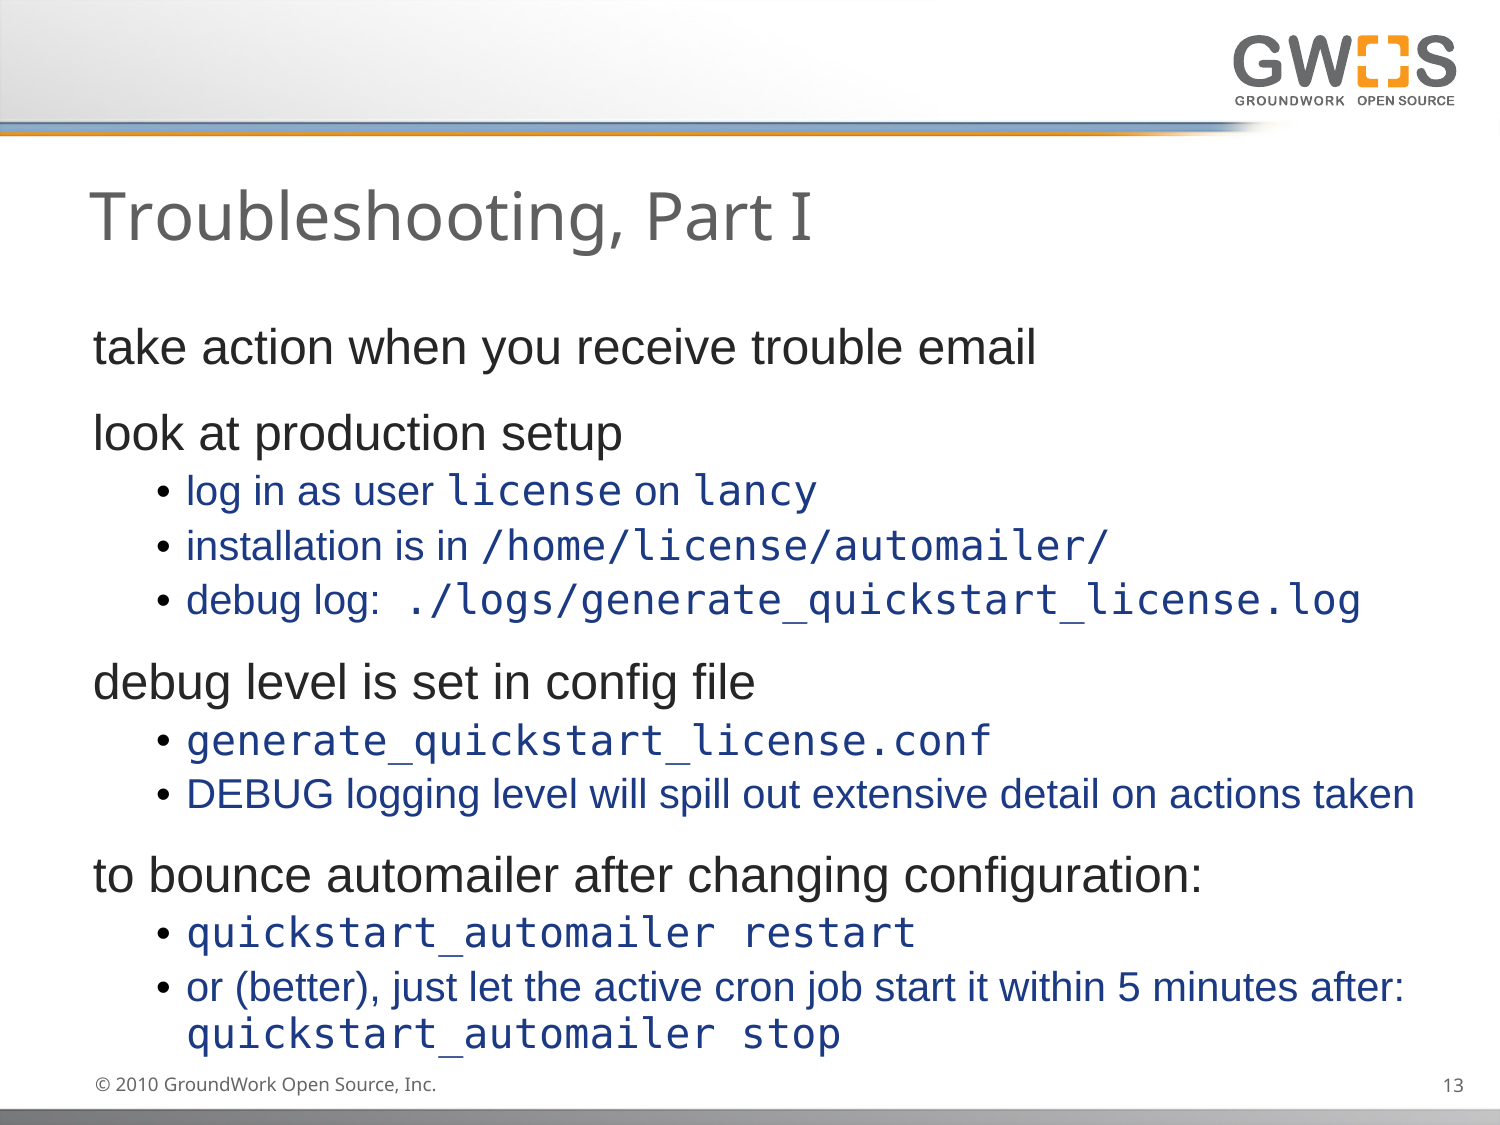

# Troubleshooting, Part I
take action when you receive trouble email
look at production setup
log in as user license on lancy
installation is in /home/license/automailer/
debug log: ./logs/generate_quickstart_license.log
debug level is set in config file
generate_quickstart_license.conf
DEBUG logging level will spill out extensive detail on actions taken
to bounce automailer after changing configuration:
quickstart_automailer restart
or (better), just let the active cron job start it within 5 minutes after:
quickstart_automailer stop
13